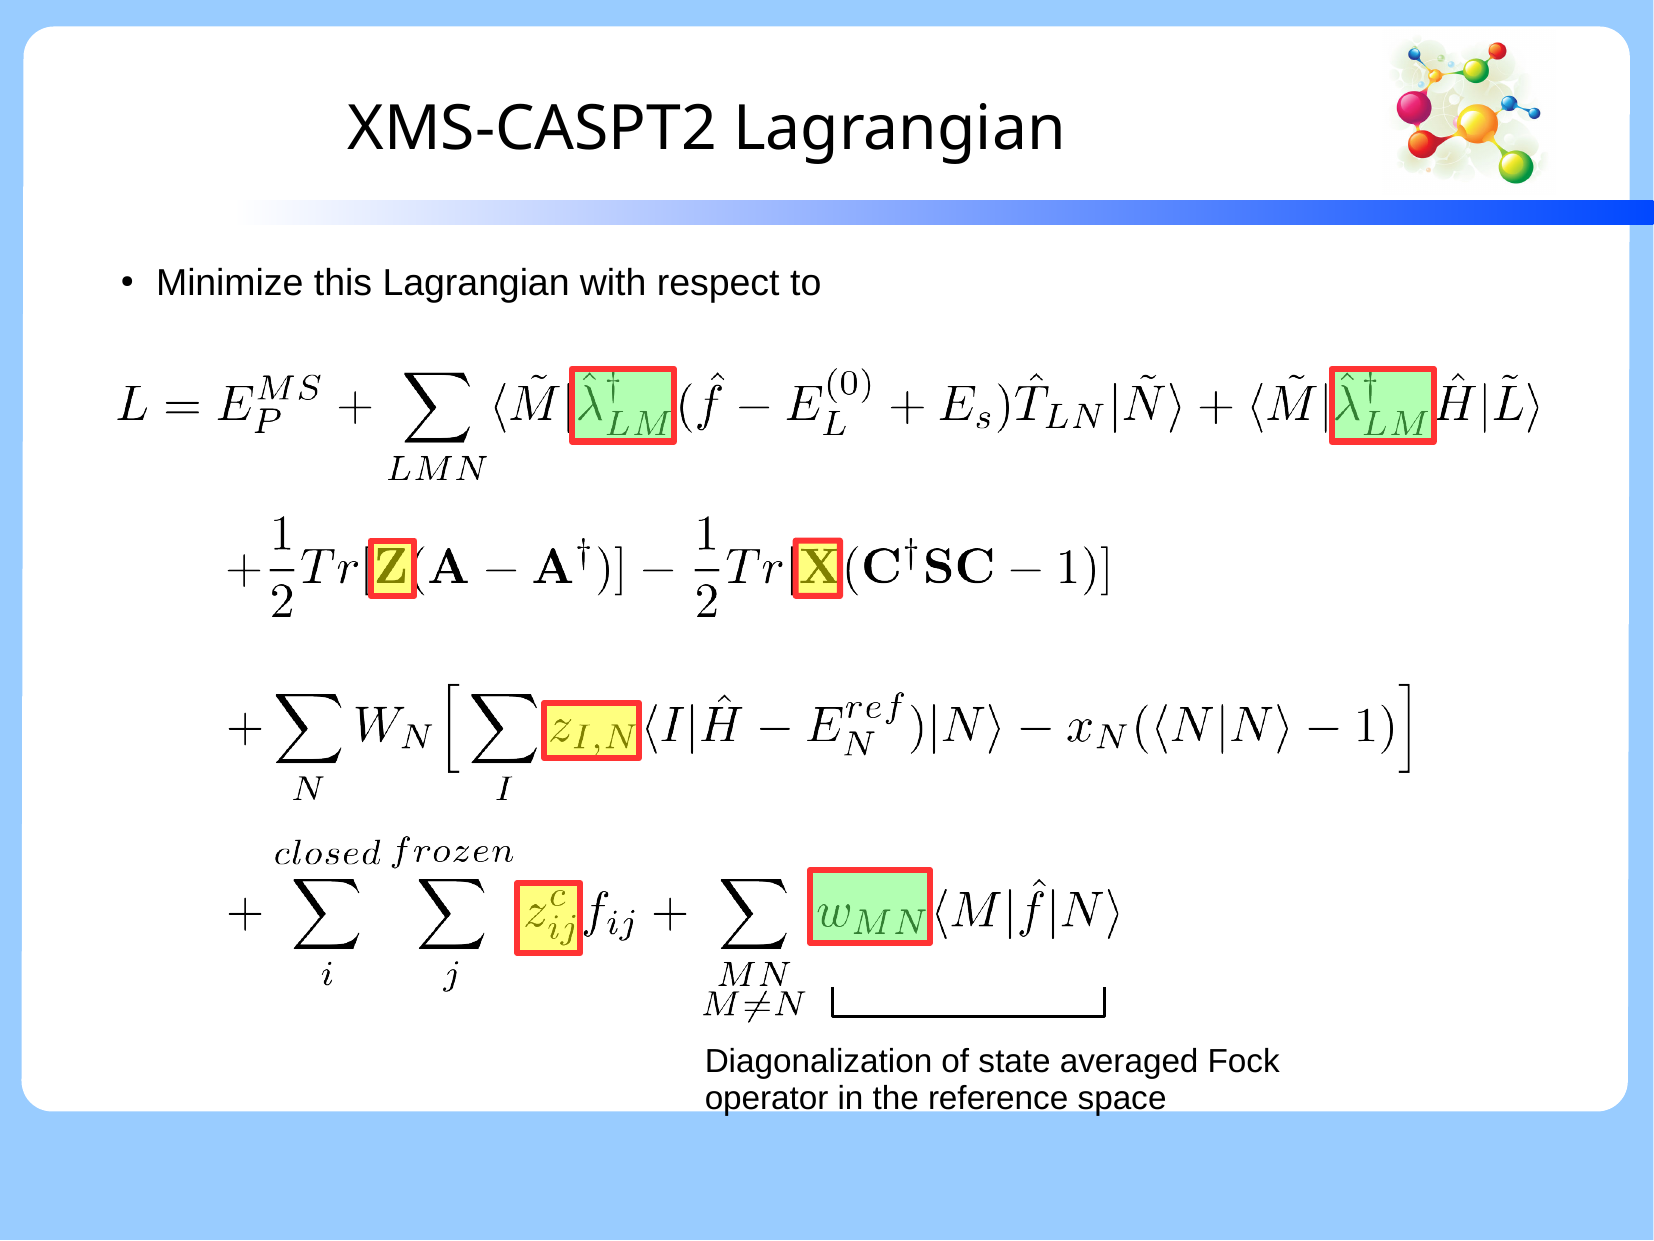

# XMS-CASPT2 Lagrangian
Minimize this Lagrangian with respect to
Diagonalization of state averaged Fock operator in the reference space